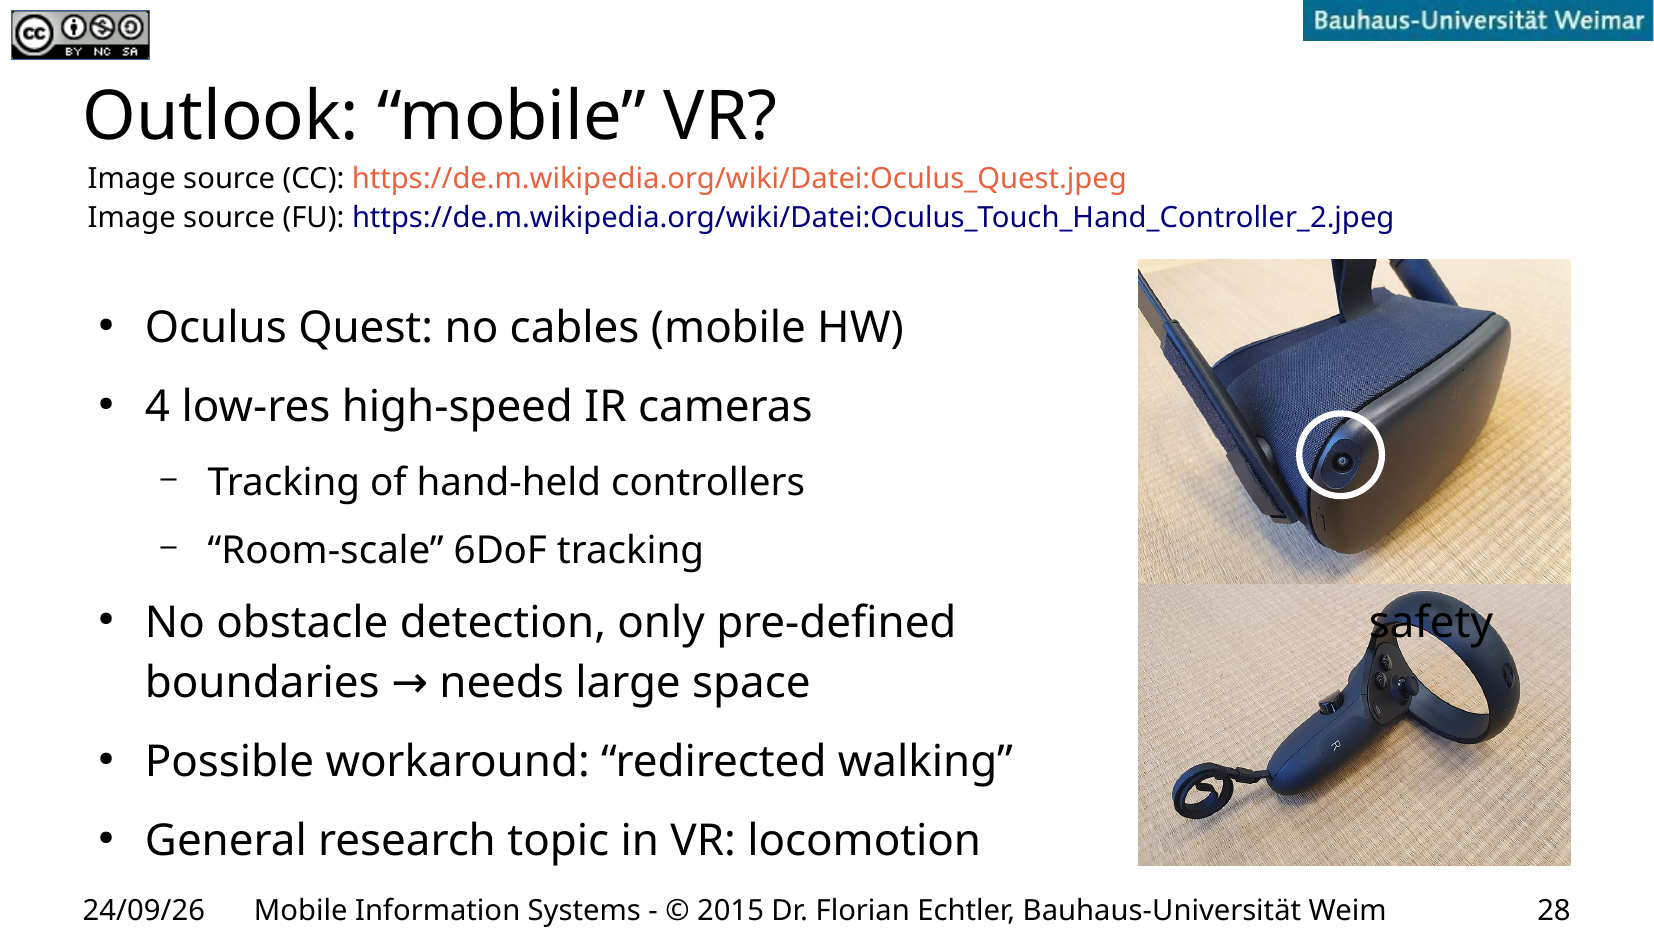

# Outlook: “mobile” VR?
Image source (CC): https://de.m.wikipedia.org/wiki/Datei:Oculus_Quest.jpeg
Image source (FU): https://de.m.wikipedia.org/wiki/Datei:Oculus_Touch_Hand_Controller_2.jpeg
Oculus Quest: no cables (mobile HW)
4 low-res high-speed IR cameras
Tracking of hand-held controllers
“Room-scale” 6DoF tracking
No obstacle detection, only pre-defined safety boundaries → needs large space
Possible workaround: “redirected walking”
General research topic in VR: locomotion
Mobile Information Systems - © 2015 Dr. Florian Echtler, Bauhaus-Universität Weimar
28